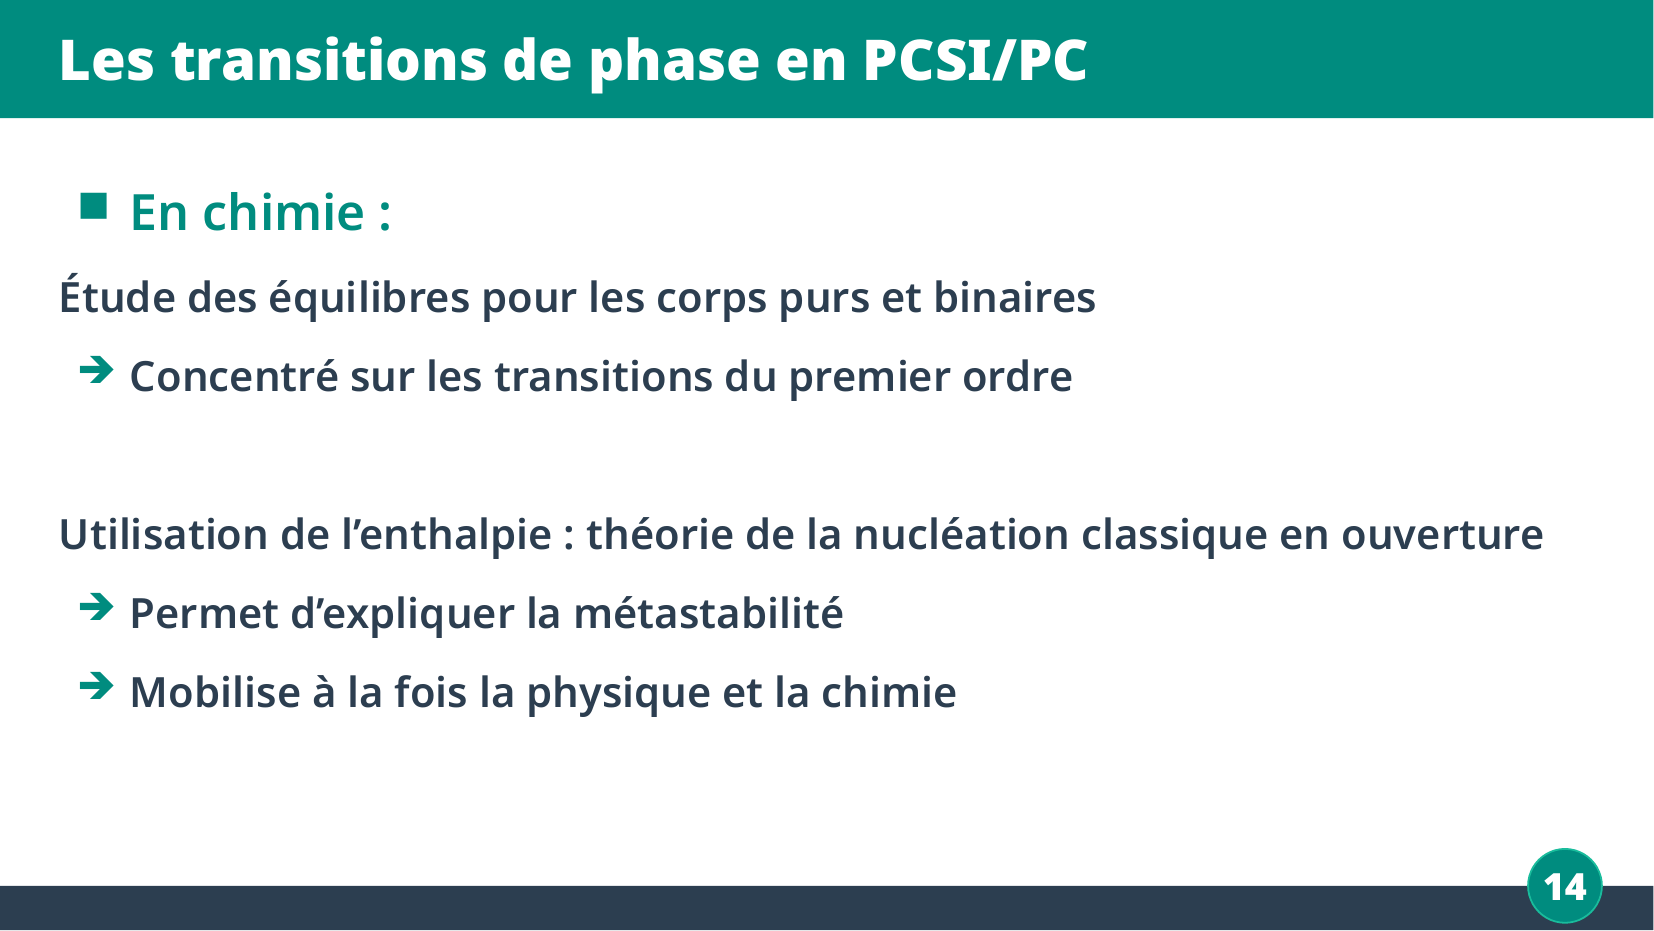

# Les transitions de phase en PCSI/PC
En chimie :
Étude des équilibres pour les corps purs et binaires
Concentré sur les transitions du premier ordre
Utilisation de l’enthalpie : théorie de la nucléation classique en ouverture
Permet d’expliquer la métastabilité
Mobilise à la fois la physique et la chimie